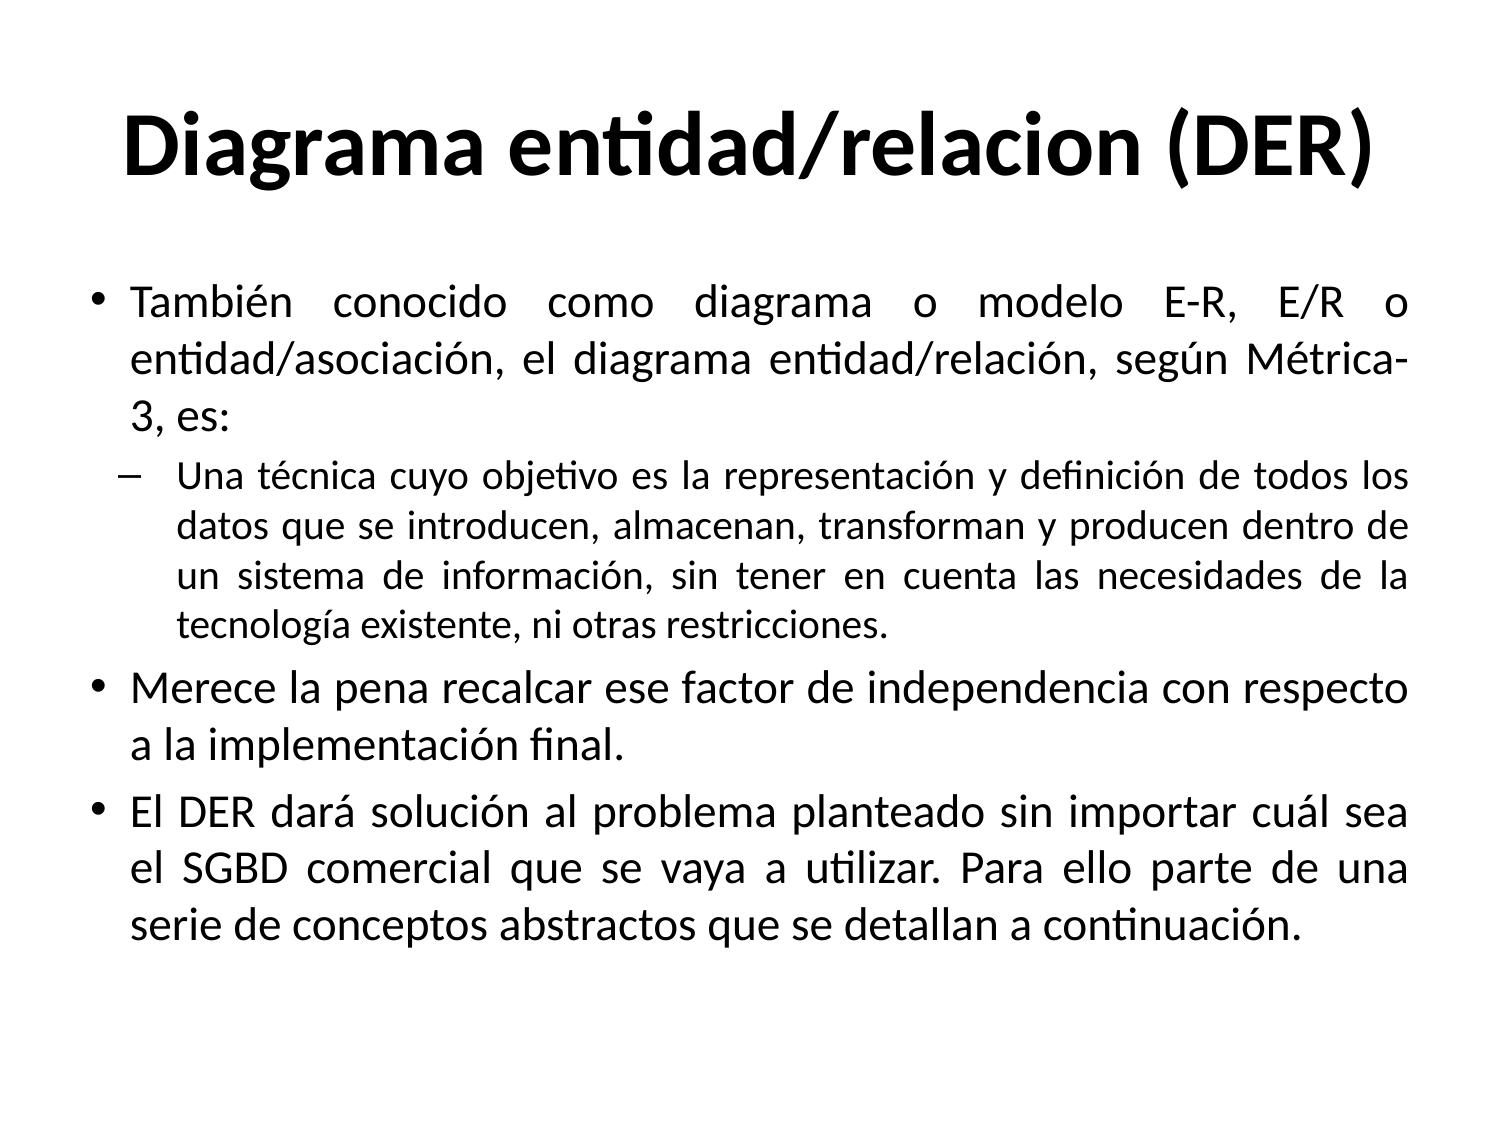

# Diagrama entidad/relacion (DER)
También conocido como diagrama o modelo E-R, E/R o entidad/asociación, el diagrama entidad/relación, según Métrica-3, es:
Una técnica cuyo objetivo es la representación y definición de todos los datos que se introducen, almacenan, transforman y producen dentro de un sistema de información, sin tener en cuenta las necesidades de la tecnología existente, ni otras restricciones.
Merece la pena recalcar ese factor de independencia con respecto a la implementación final.
El DER dará solución al problema planteado sin importar cuál sea el SGBD comercial que se vaya a utilizar. Para ello parte de una serie de conceptos abstractos que se detallan a continuación.